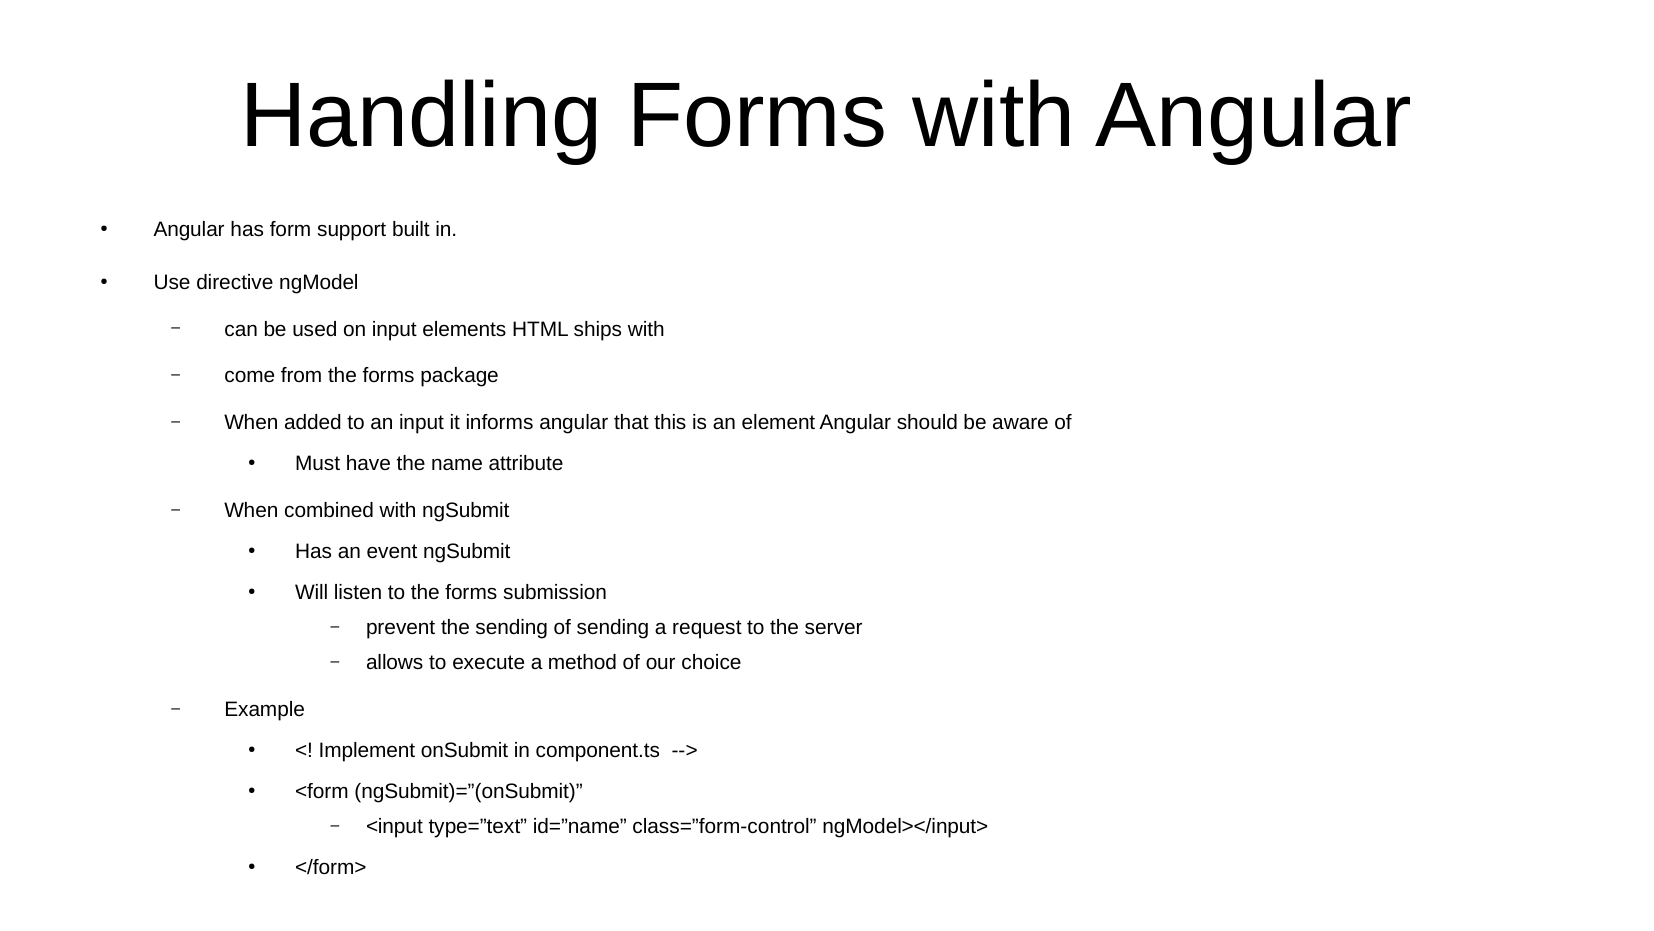

# Handling Forms with Angular
Angular has form support built in.
Use directive ngModel
can be used on input elements HTML ships with
come from the forms package
When added to an input it informs angular that this is an element Angular should be aware of
Must have the name attribute
When combined with ngSubmit
Has an event ngSubmit
Will listen to the forms submission
prevent the sending of sending a request to the server
allows to execute a method of our choice
Example
<! Implement onSubmit in component.ts -->
<form (ngSubmit)=”(onSubmit)”
<input type=”text” id=”name” class=”form-control” ngModel></input>
</form>